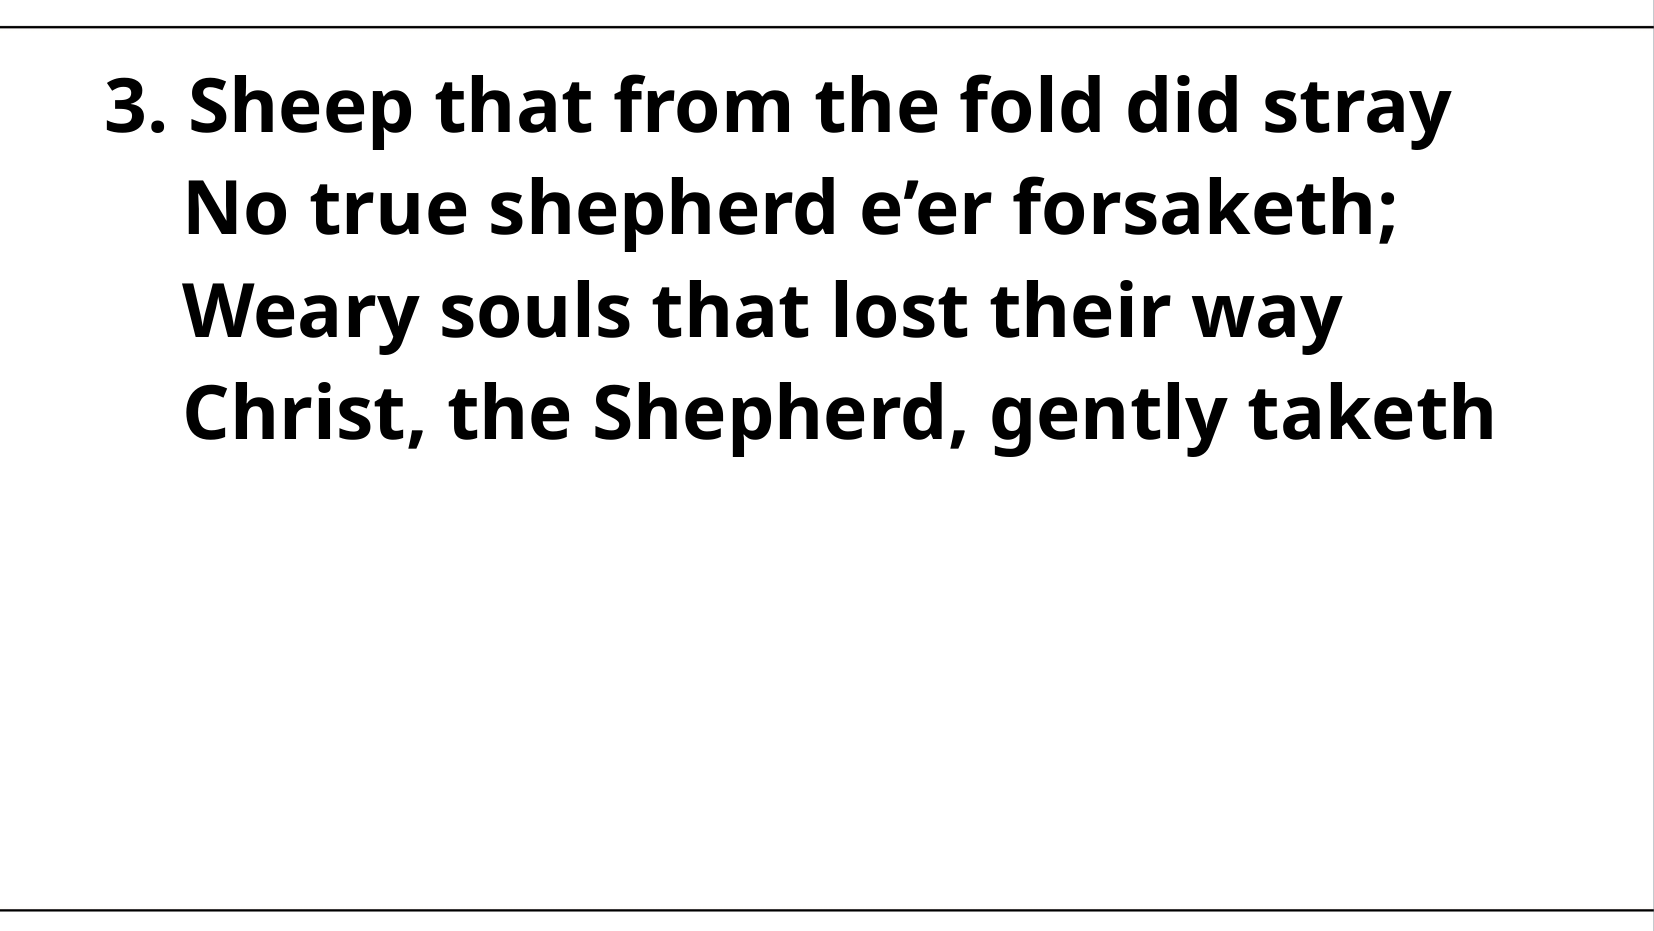

3. Sheep that from the fold did stray
 No true shepherd e’er forsaketh;
 Weary souls that lost their way
 Christ, the Shepherd, gently taketh